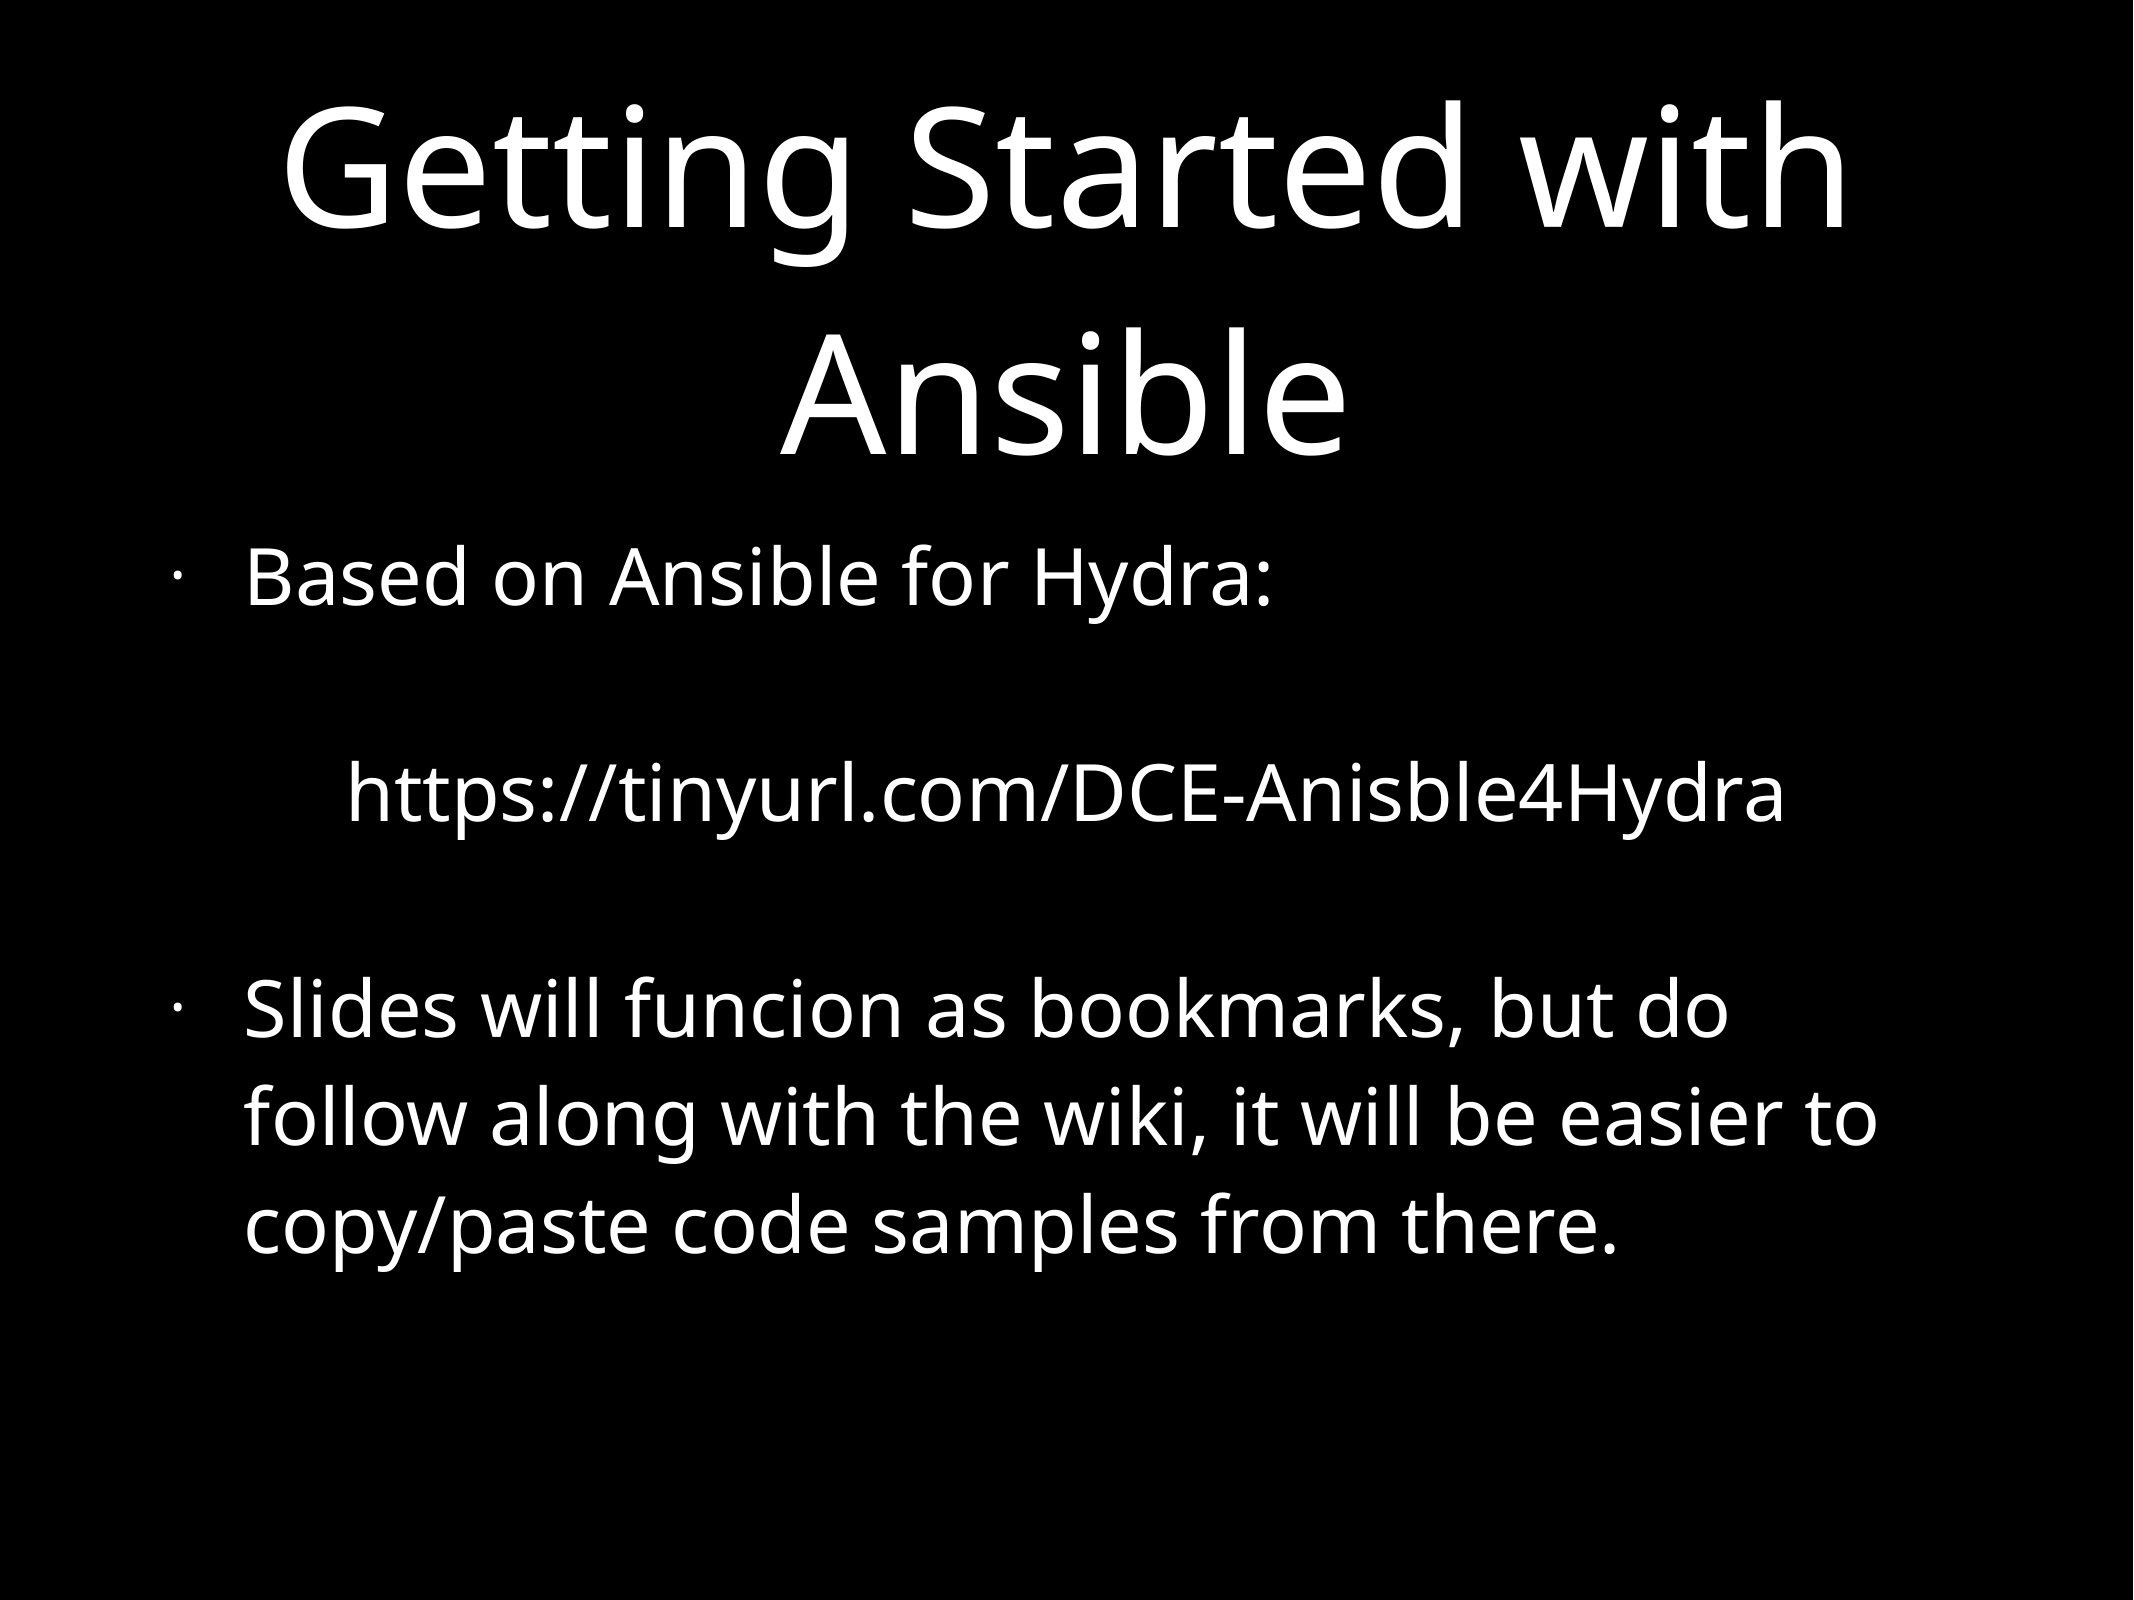

Getting Started with Ansible
Based on Ansible for Hydra:
https://tinyurl.com/DCE-Anisble4Hydra
Slides will funcion as bookmarks, but do follow along with the wiki, it will be easier to copy/paste code samples from there.